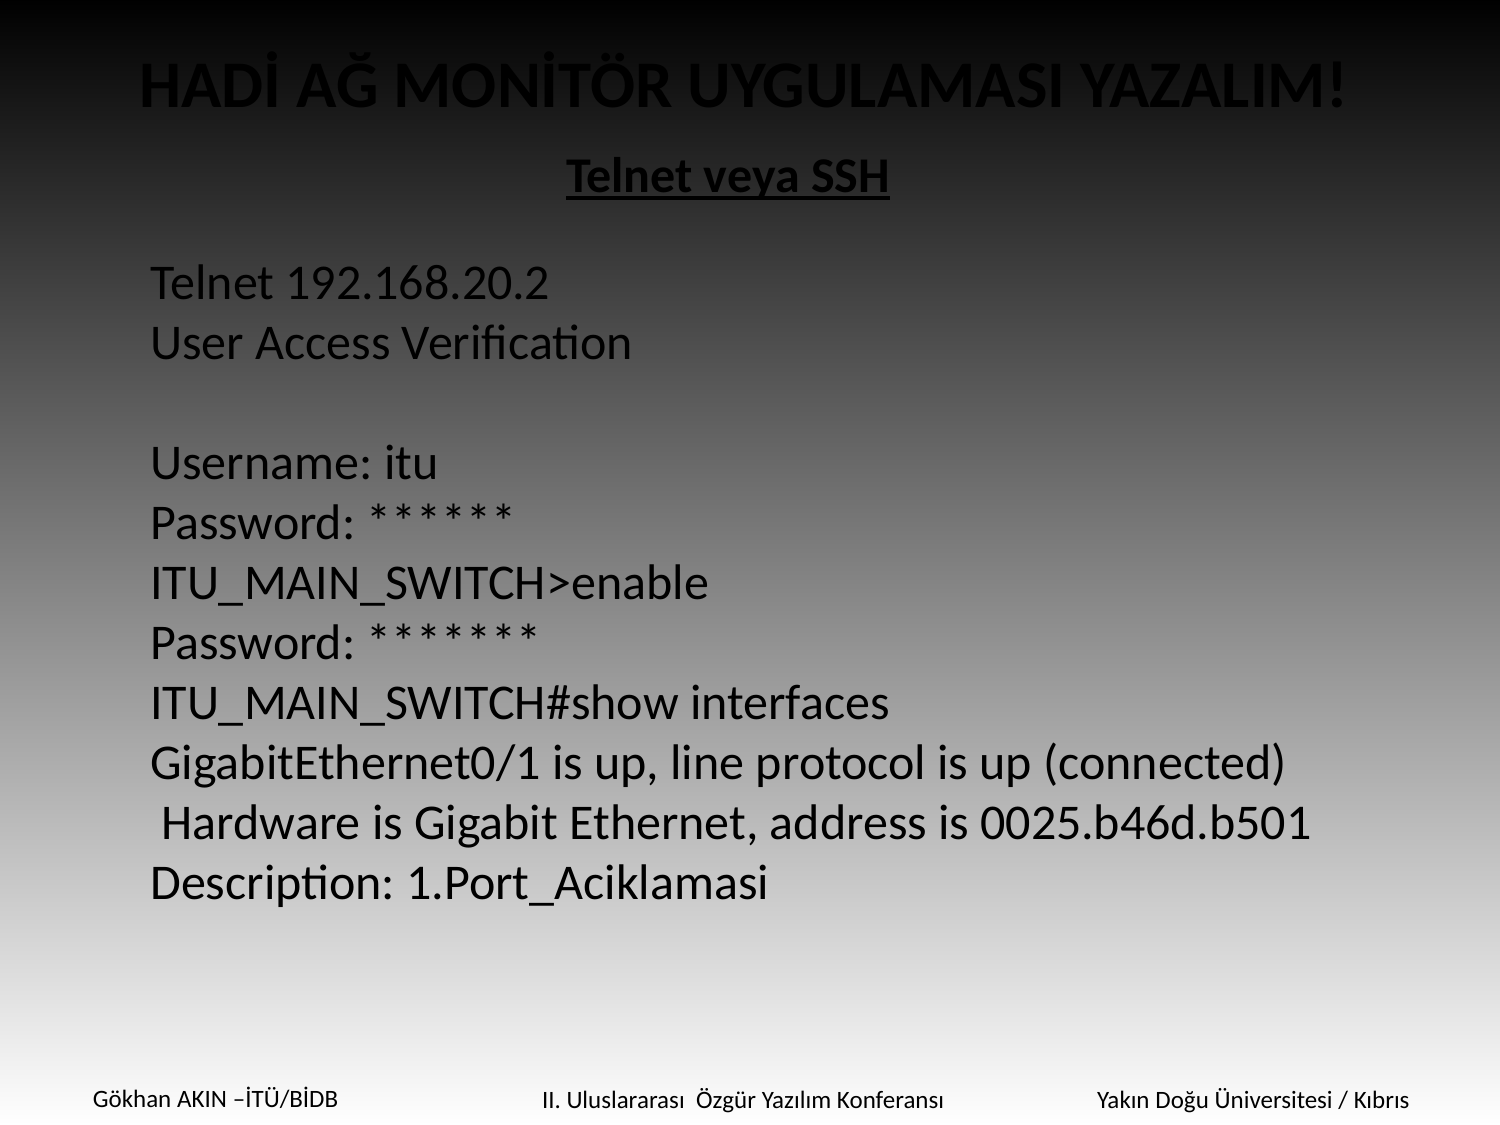

HADİ AĞ MONİTÖR UYGULAMASI YAZALIM!
Telnet veya SSH
Telnet 192.168.20.2
User Access Verification
Username: itu
Password: ******
ITU_MAIN_SWITCH>enable
Password: *******
ITU_MAIN_SWITCH#show interfaces
GigabitEthernet0/1 is up, line protocol is up (connected)
 Hardware is Gigabit Ethernet, address is 0025.b46d.b501 Description: 1.Port_Aciklamasi